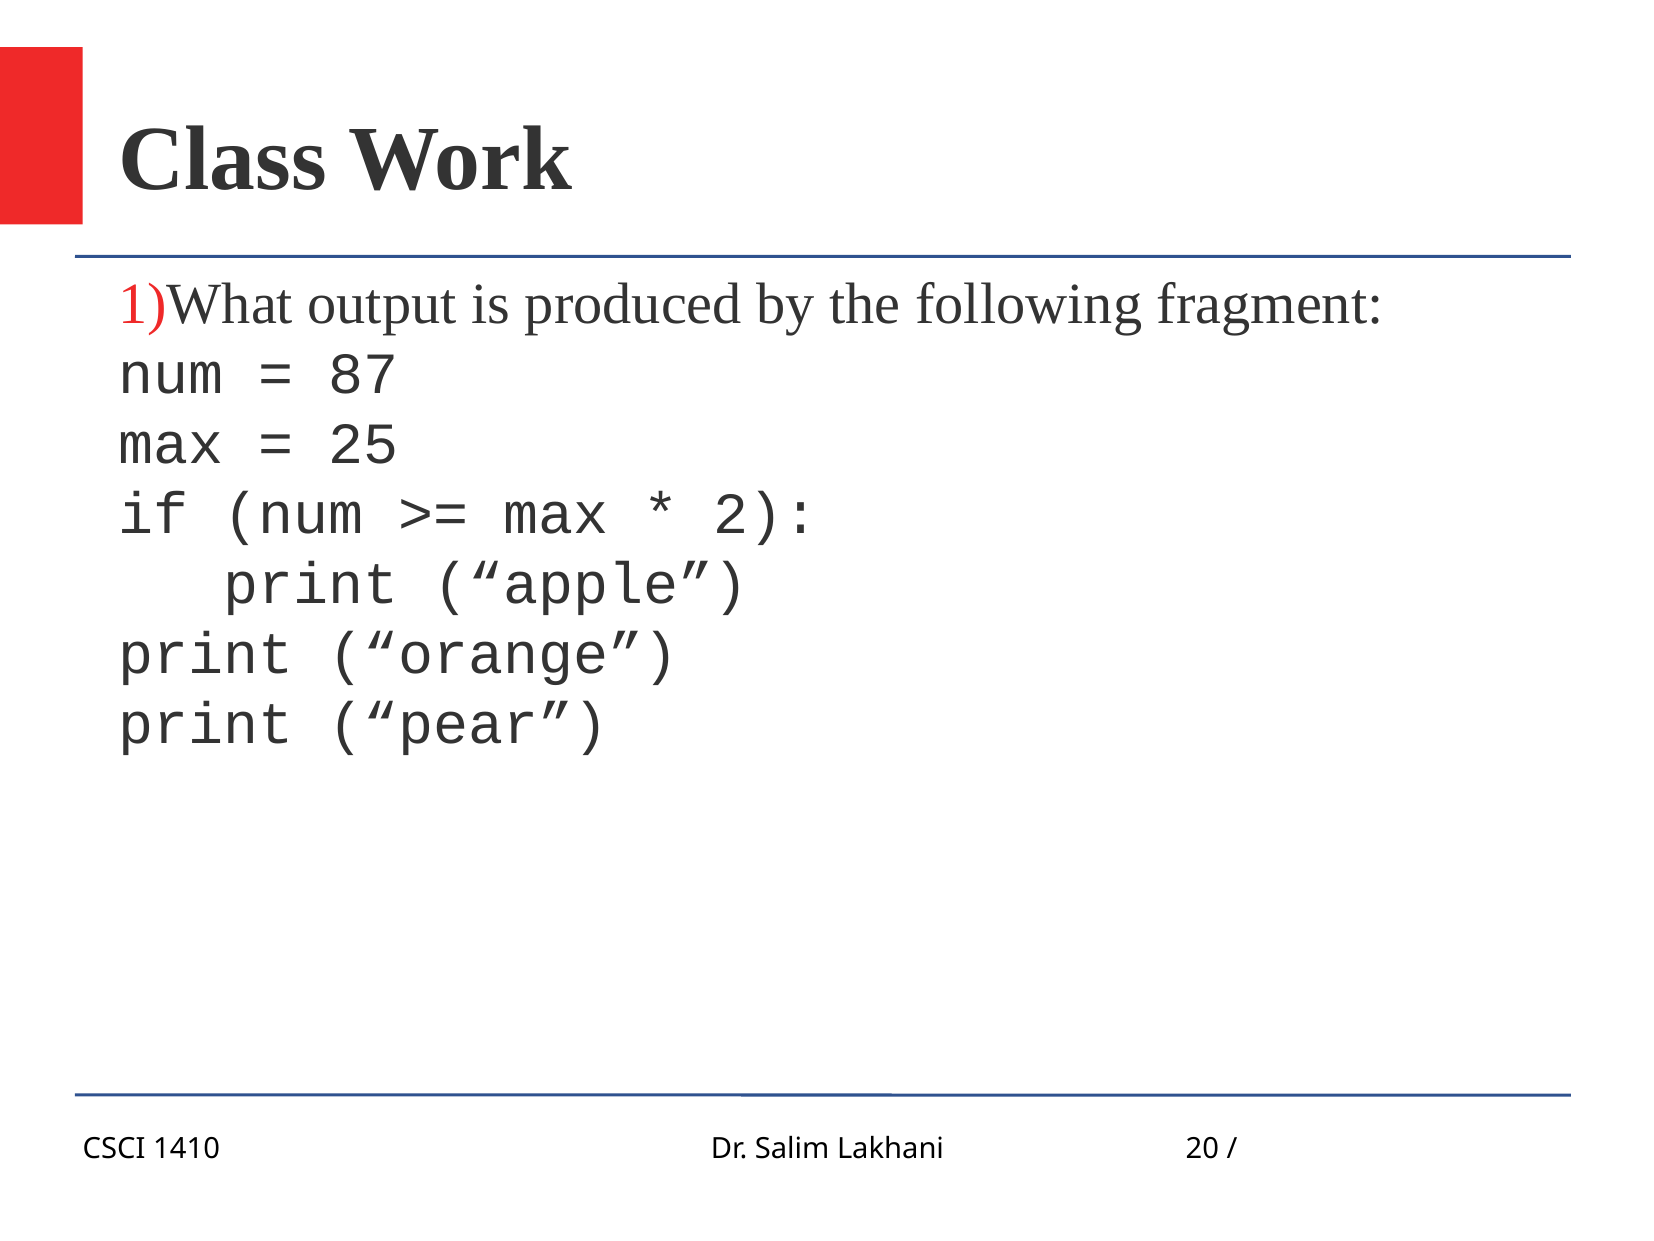

# Class Work
What output is produced by the following fragment:
num = 87
max = 25
if (num >= max * 2):
 print (“apple”)
print (“orange”)
print (“pear”)
CSCI 1410
Dr. Salim Lakhani